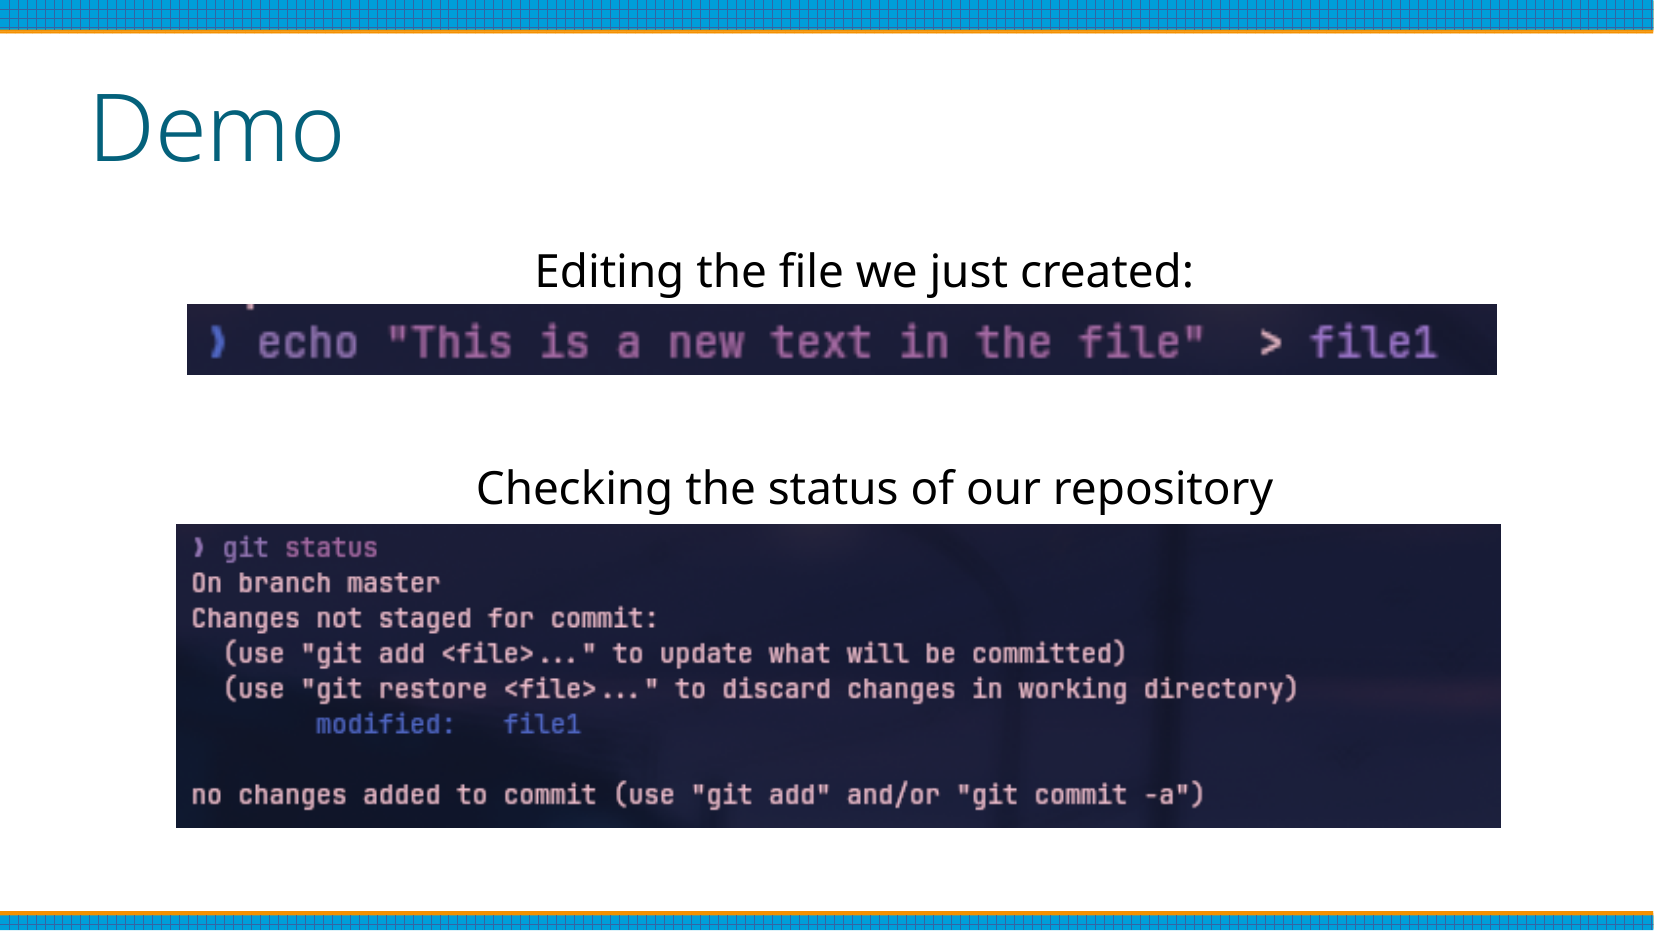

# Demo
Editing the file we just created:
Checking the status of our repository